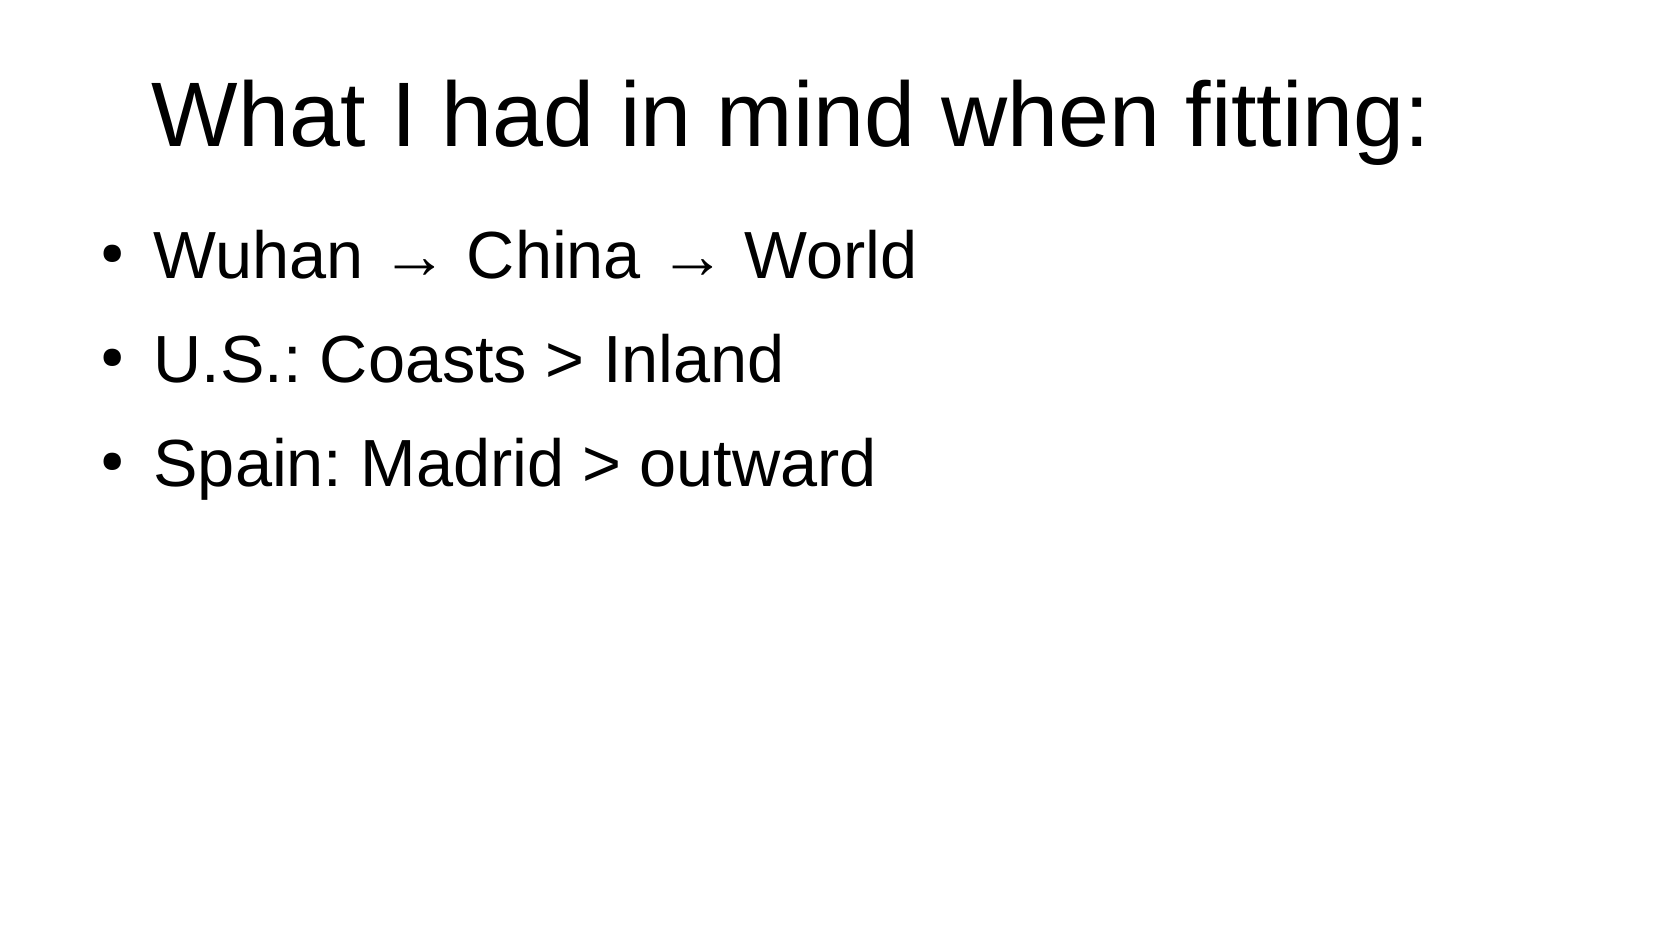

# What I had in mind when fitting:
Wuhan → China → World
U.S.: Coasts > Inland
Spain: Madrid > outward